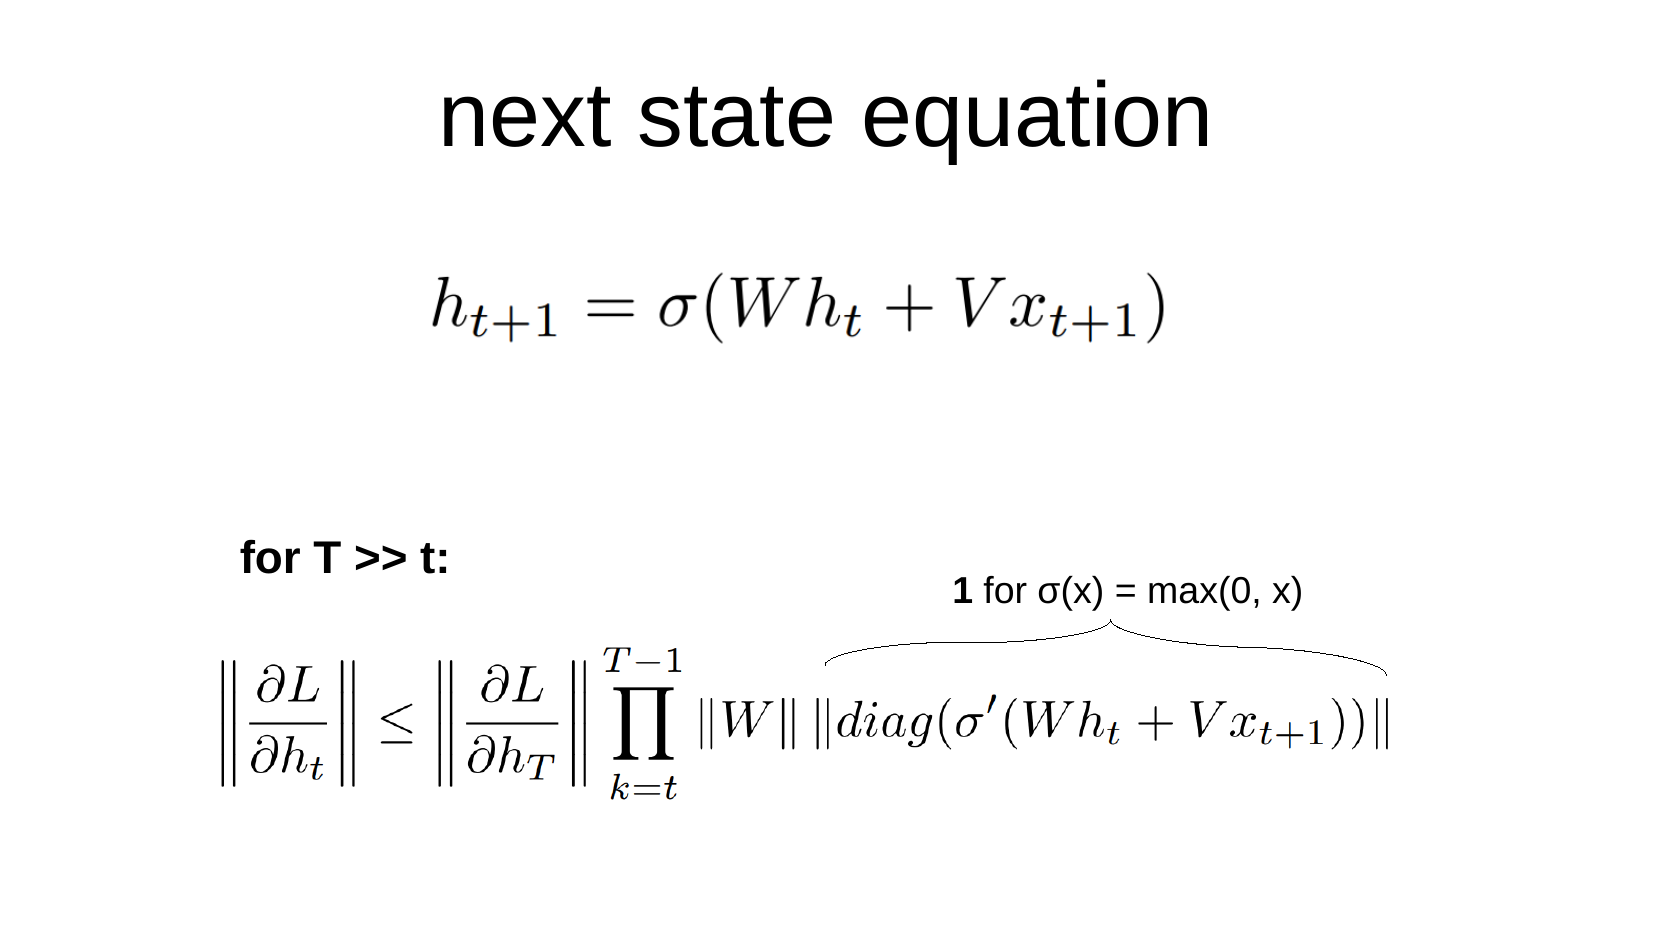

# next state equation
for T >> t:
1 for σ(x) = max(0, x)